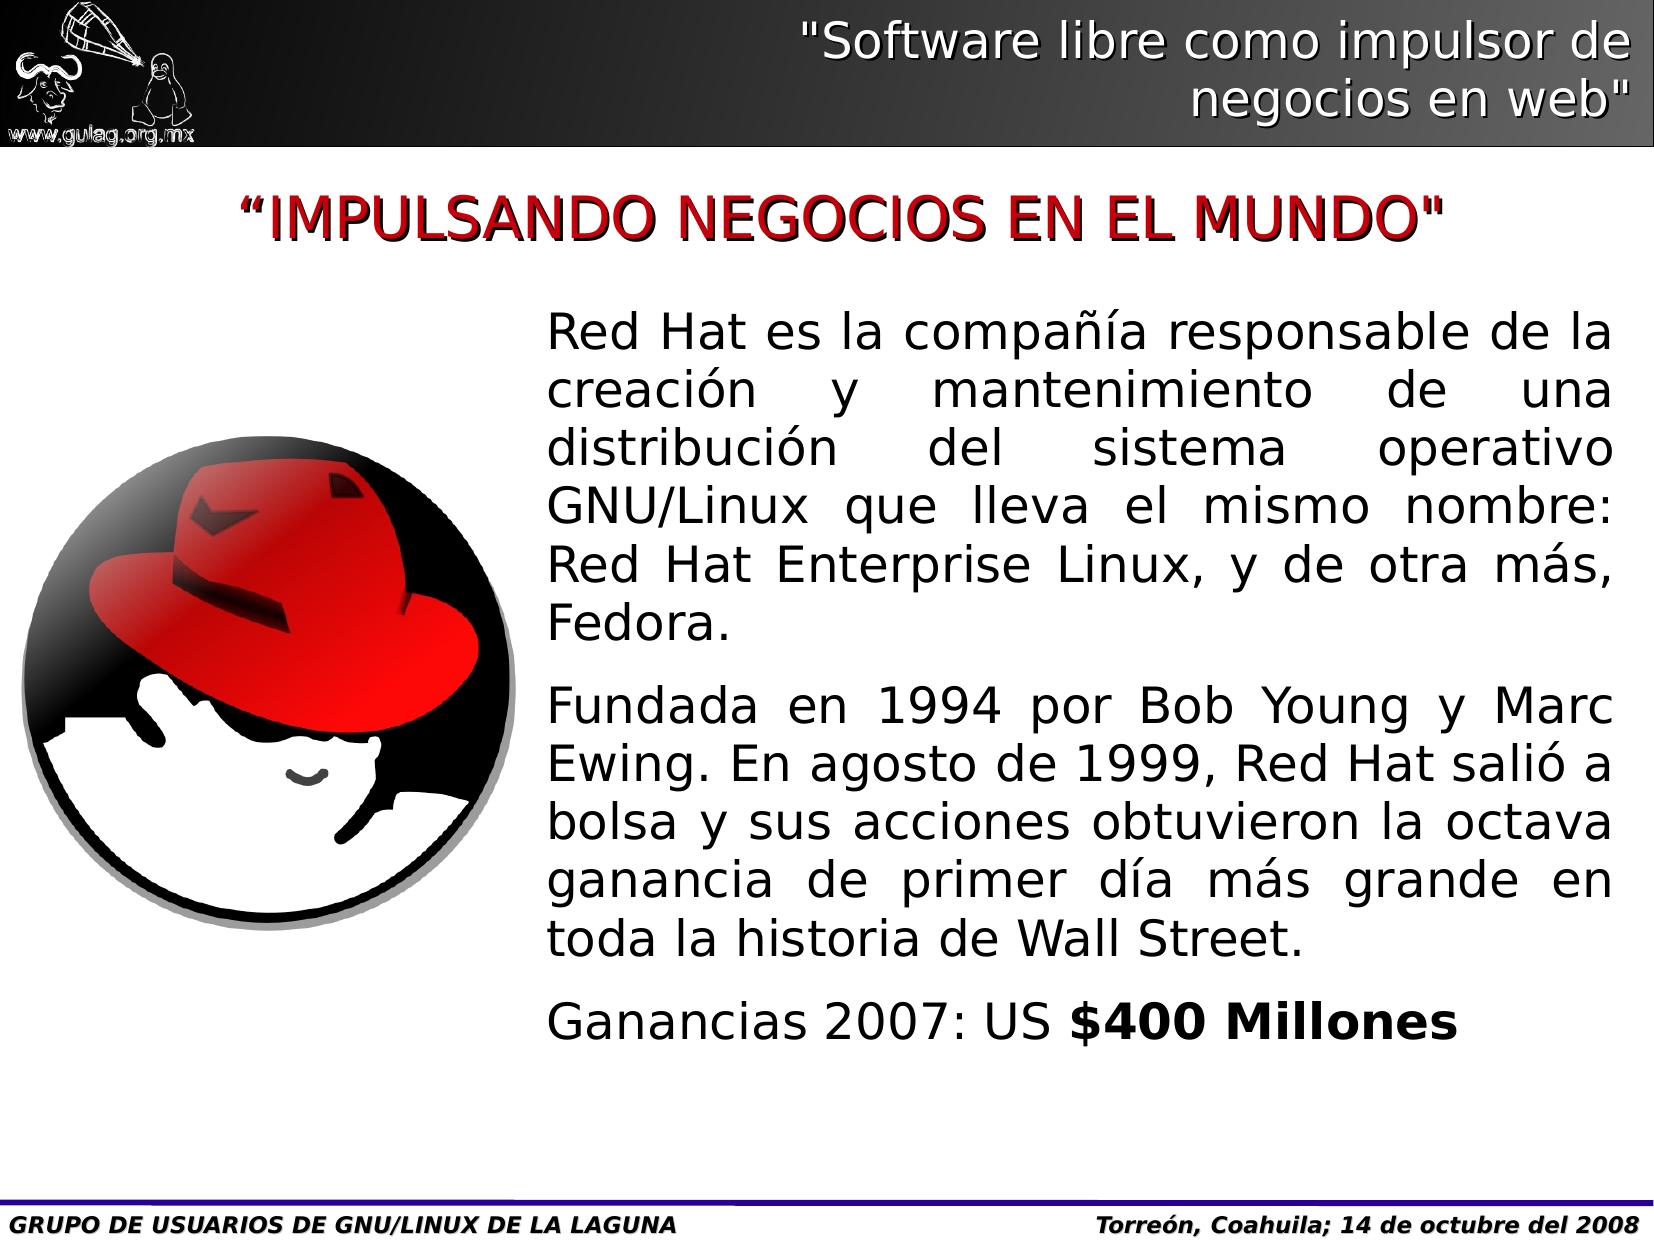

"Software libre como impulsor de negocios en web"
GRUPO DE USUARIOS DE GNU/LINUX DE LA LAGUNA
Torreón, Coahuila; 14 de octubre del 2008
“IMPULSANDO NEGOCIOS EN EL MUNDO"
Red Hat es la compañía responsable de la creación y mantenimiento de una distribución del sistema operativo GNU/Linux que lleva el mismo nombre: Red Hat Enterprise Linux, y de otra más, Fedora.
Fundada en 1994 por Bob Young y Marc Ewing. En agosto de 1999, Red Hat salió a bolsa y sus acciones obtuvieron la octava ganancia de primer día más grande en toda la historia de Wall Street.
Ganancias 2007: US $400 Millones